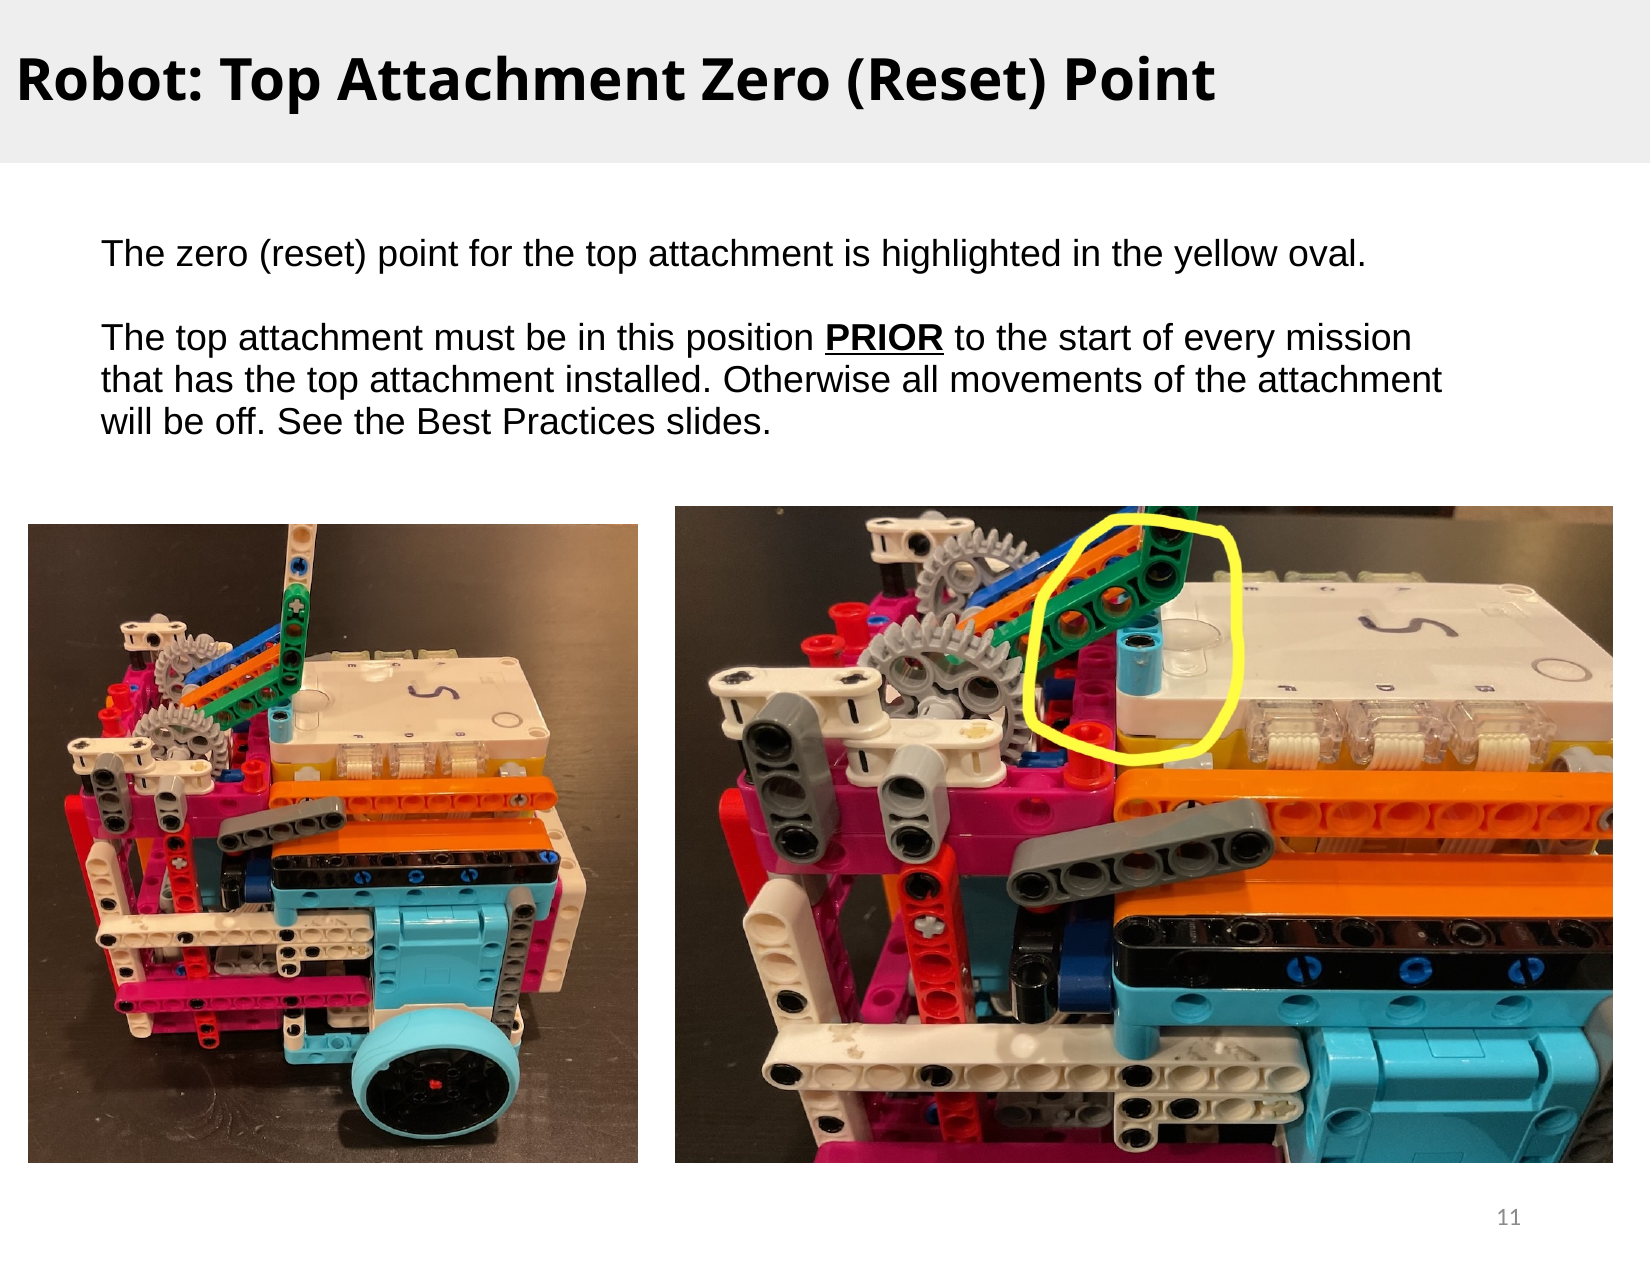

# Robot: Top Attachment Zero (Reset) Point
The zero (reset) point for the top attachment is highlighted in the yellow oval.
The top attachment must be in this position PRIOR to the start of every mission that has the top attachment installed. Otherwise all movements of the attachment will be off. See the Best Practices slides.
11